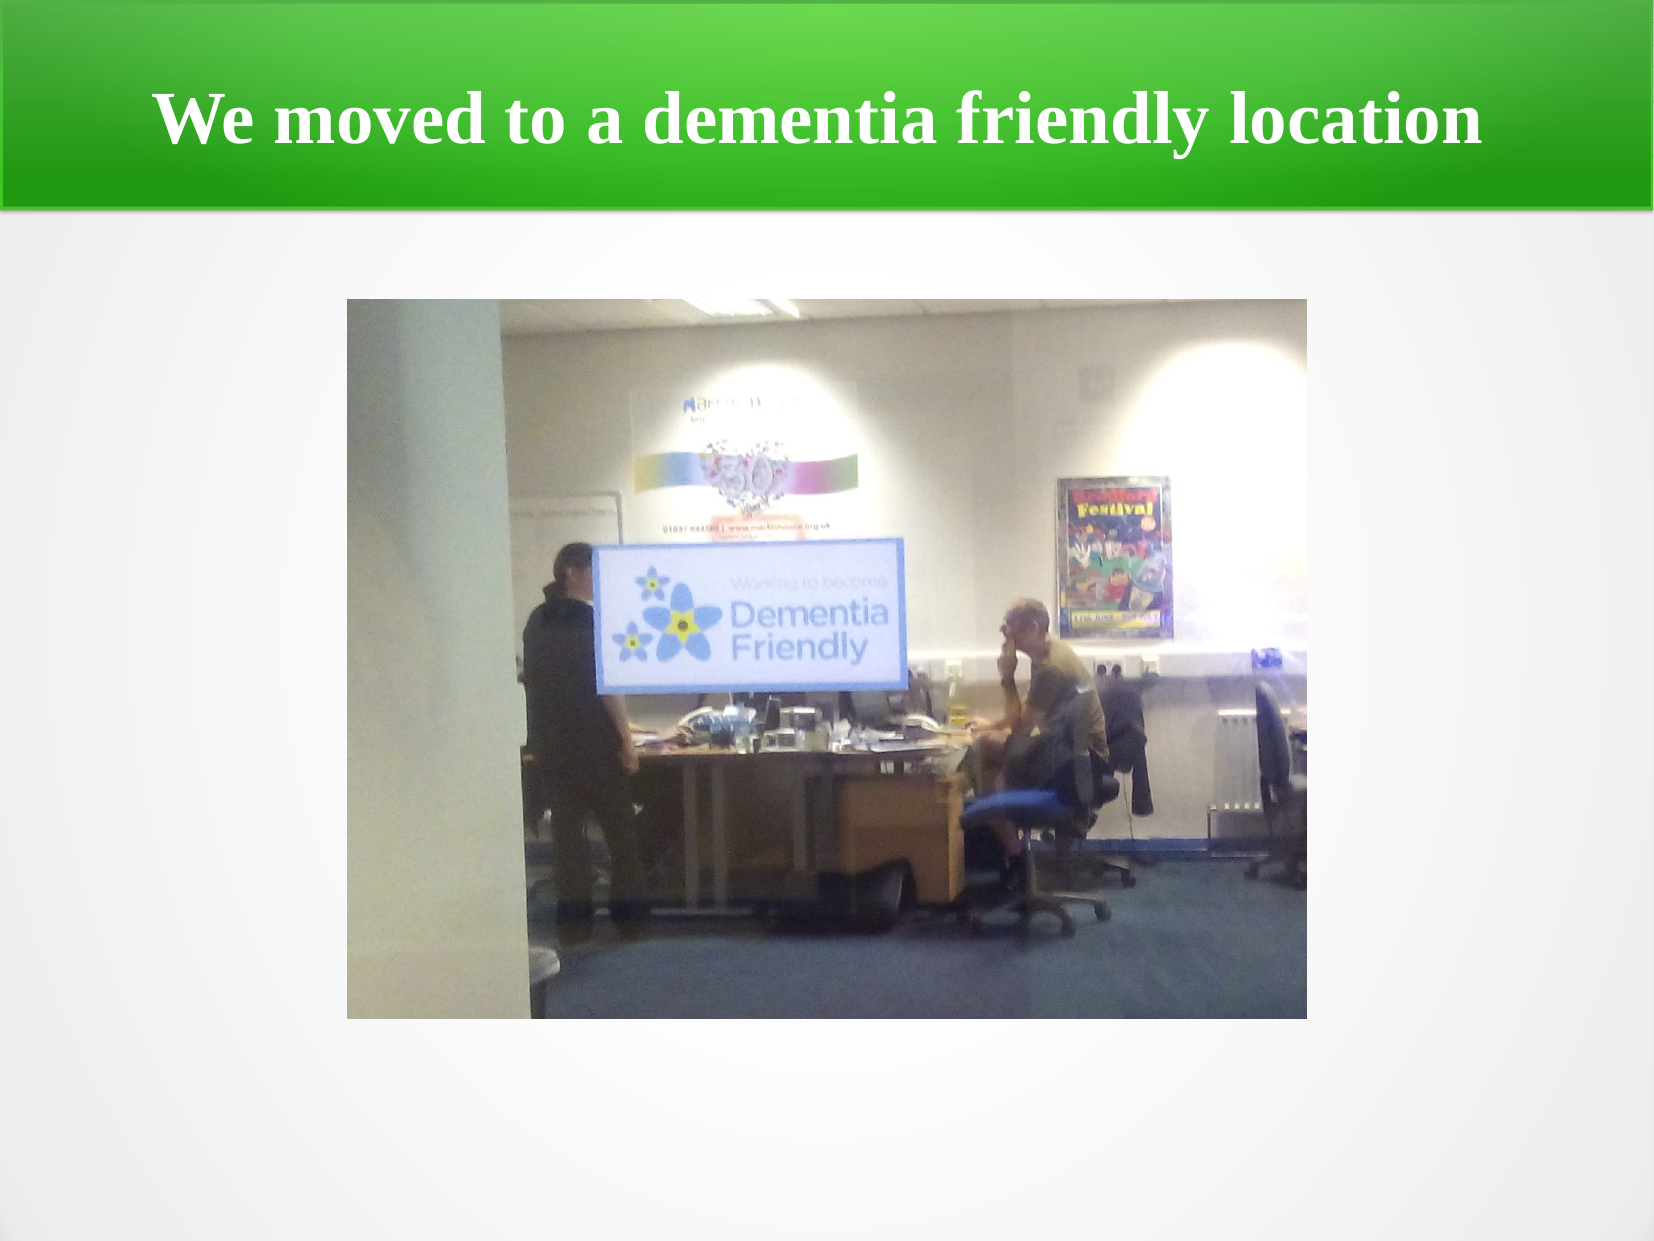

# We moved to a dementia friendly location